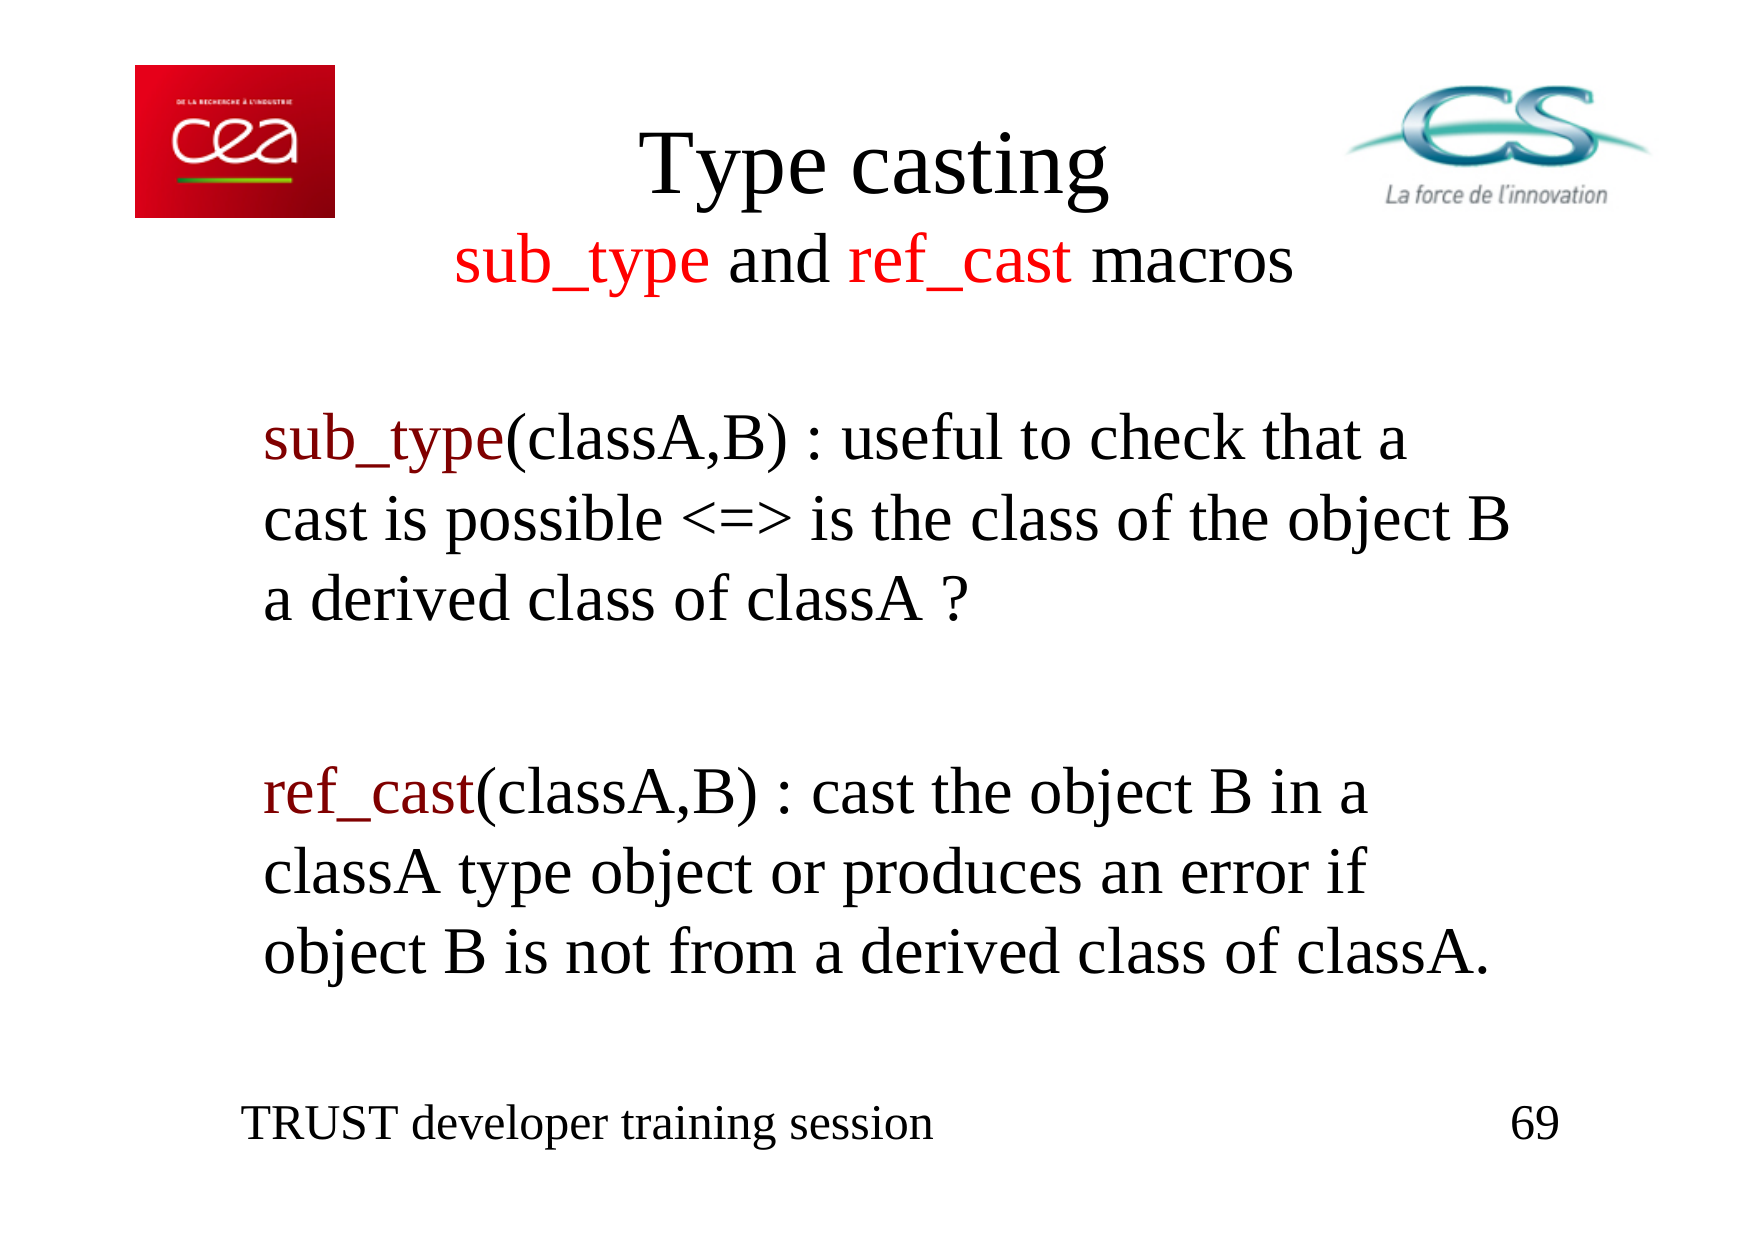

# Type casting sub_type and ref_cast macros
sub_type(classA,B) : useful to check that a cast is possible <=> is the class of the object B a derived class of classA ?
ref_cast(classA,B) : cast the object B in a classA type object or produces an error if object B is not from a derived class of classA.
TRUST developer training session
69